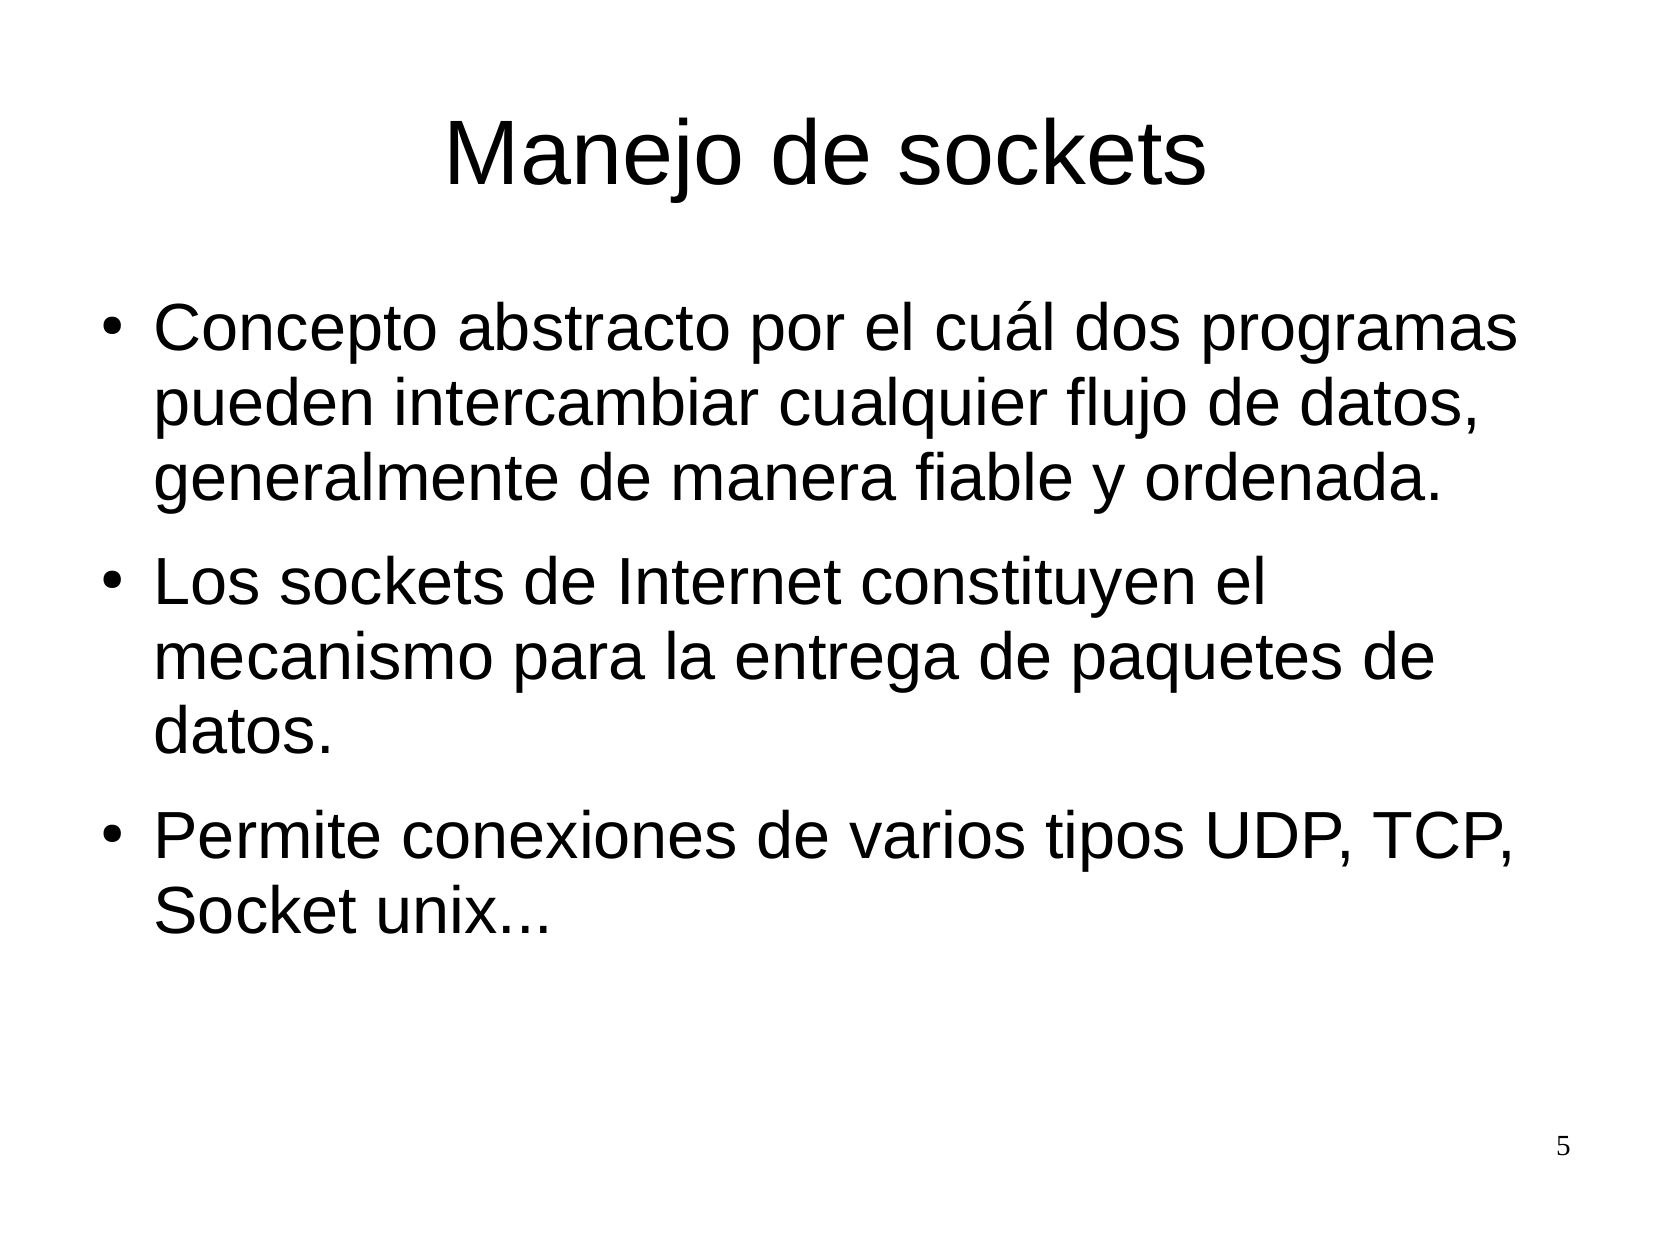

# Manejo de sockets
Concepto abstracto por el cuál dos programas pueden intercambiar cualquier flujo de datos, generalmente de manera fiable y ordenada.
Los sockets de Internet constituyen el mecanismo para la entrega de paquetes de datos.
Permite conexiones de varios tipos UDP, TCP, Socket unix...
5